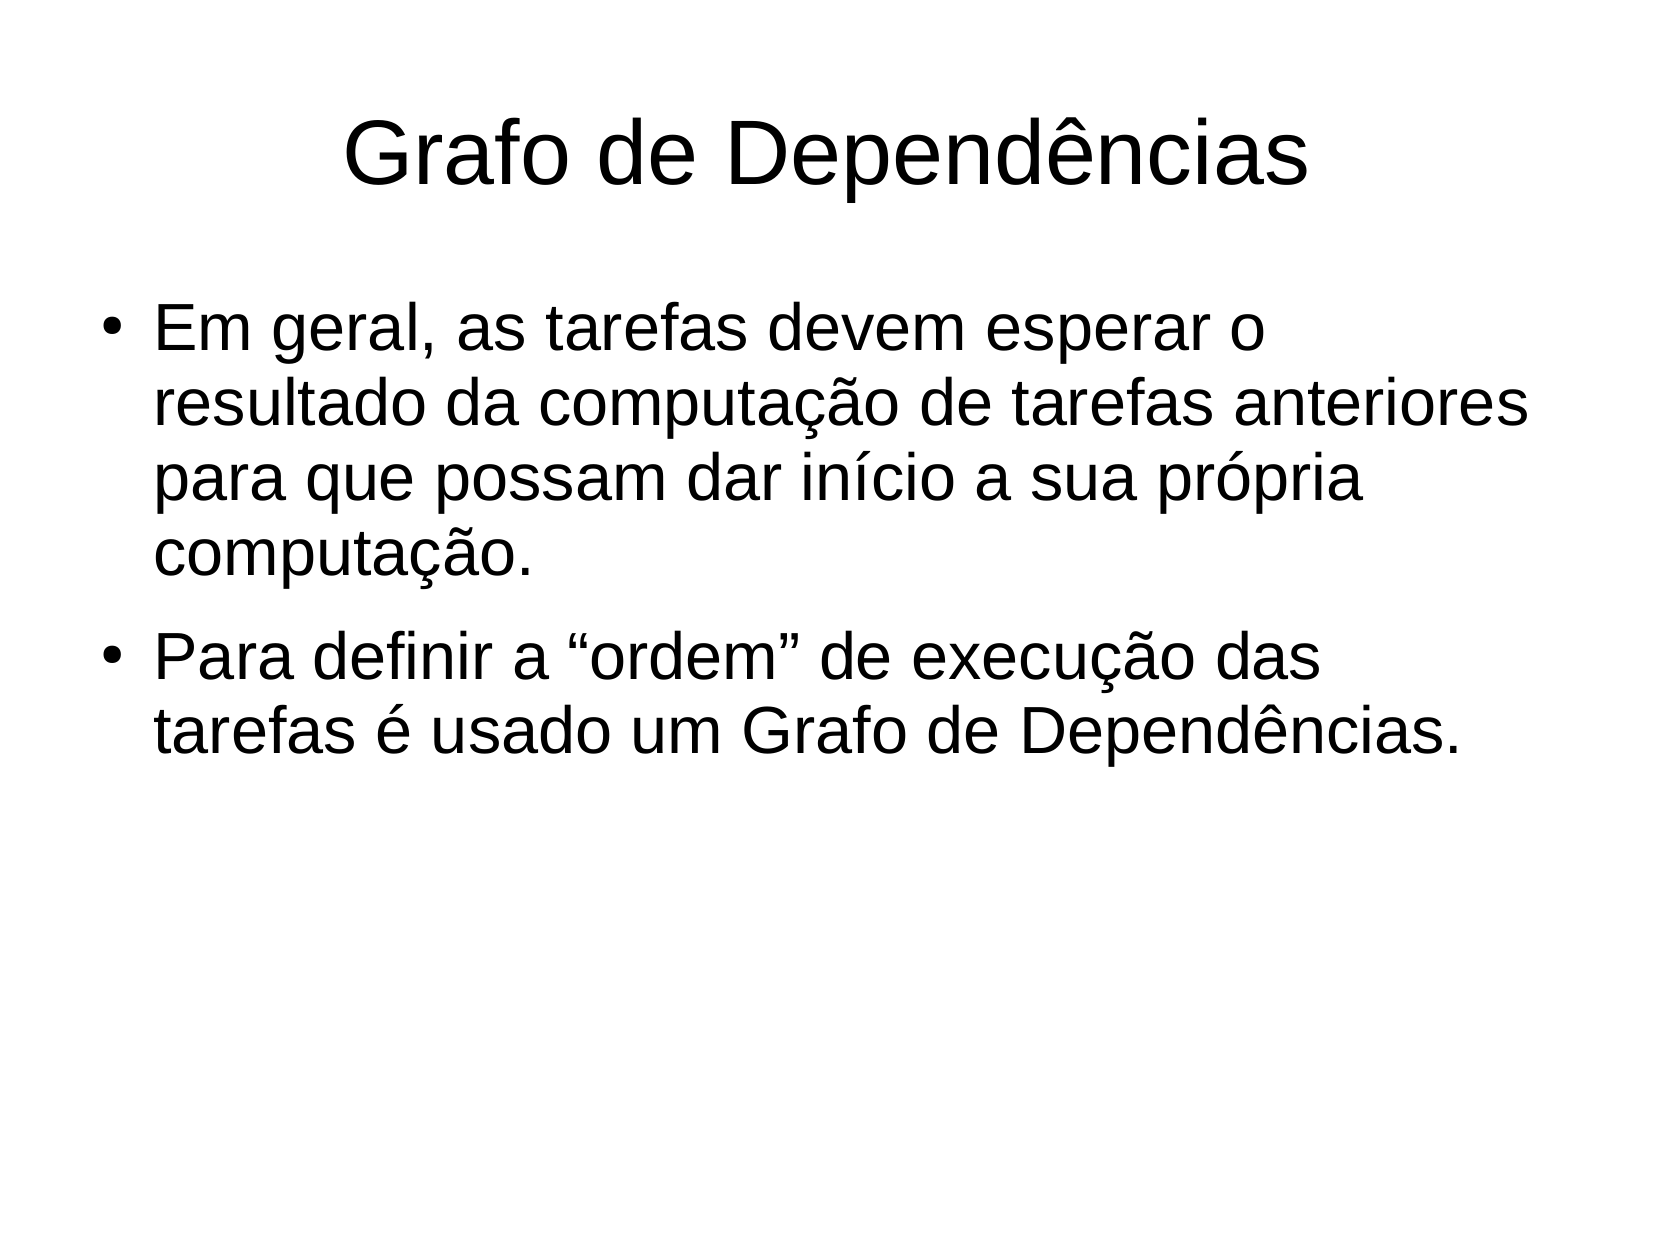

# Grafo de Dependências
Em geral, as tarefas devem esperar o resultado da computação de tarefas anteriores para que possam dar início a sua própria computação.
Para definir a “ordem” de execução das tarefas é usado um Grafo de Dependências.